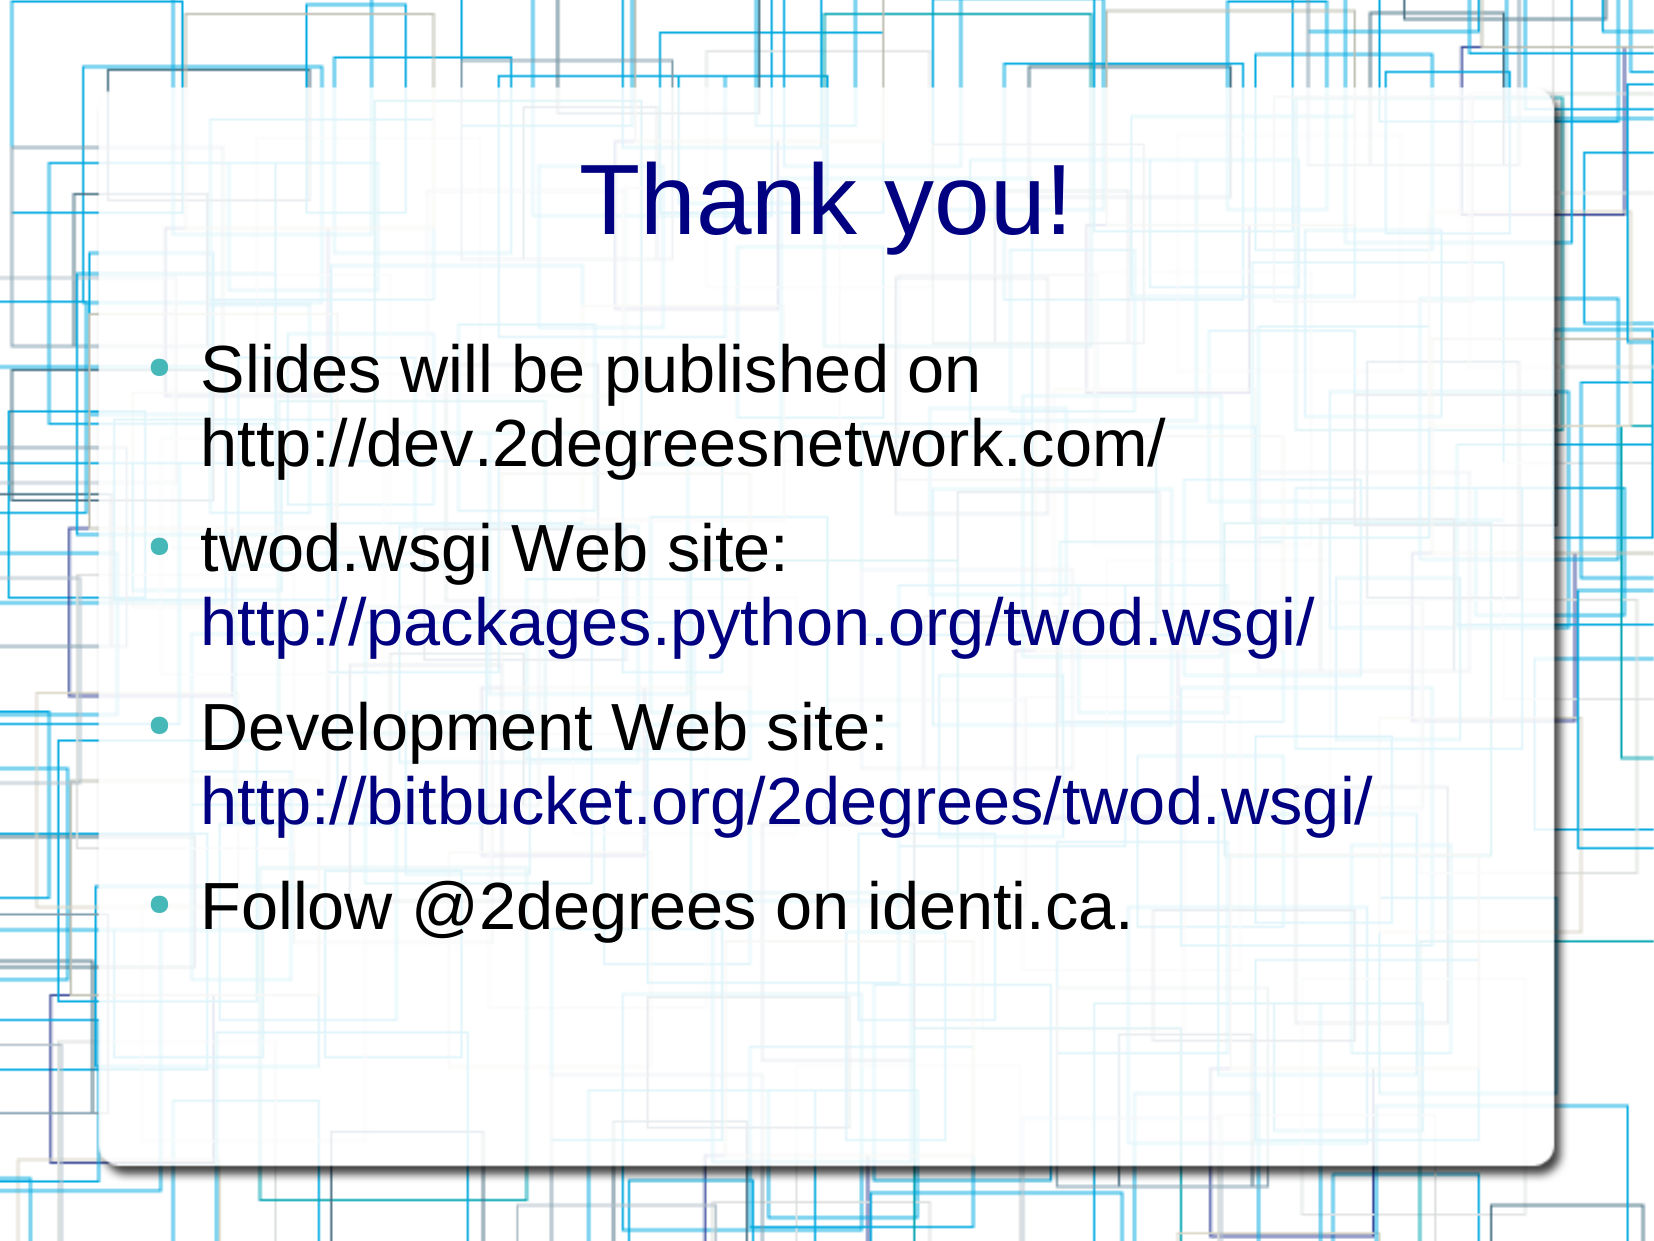

# Thank you!
Slides will be published on http://dev.2degreesnetwork.com/
twod.wsgi Web site: http://packages.python.org/twod.wsgi/
Development Web site: http://bitbucket.org/2degrees/twod.wsgi/
Follow @2degrees on identi.ca.